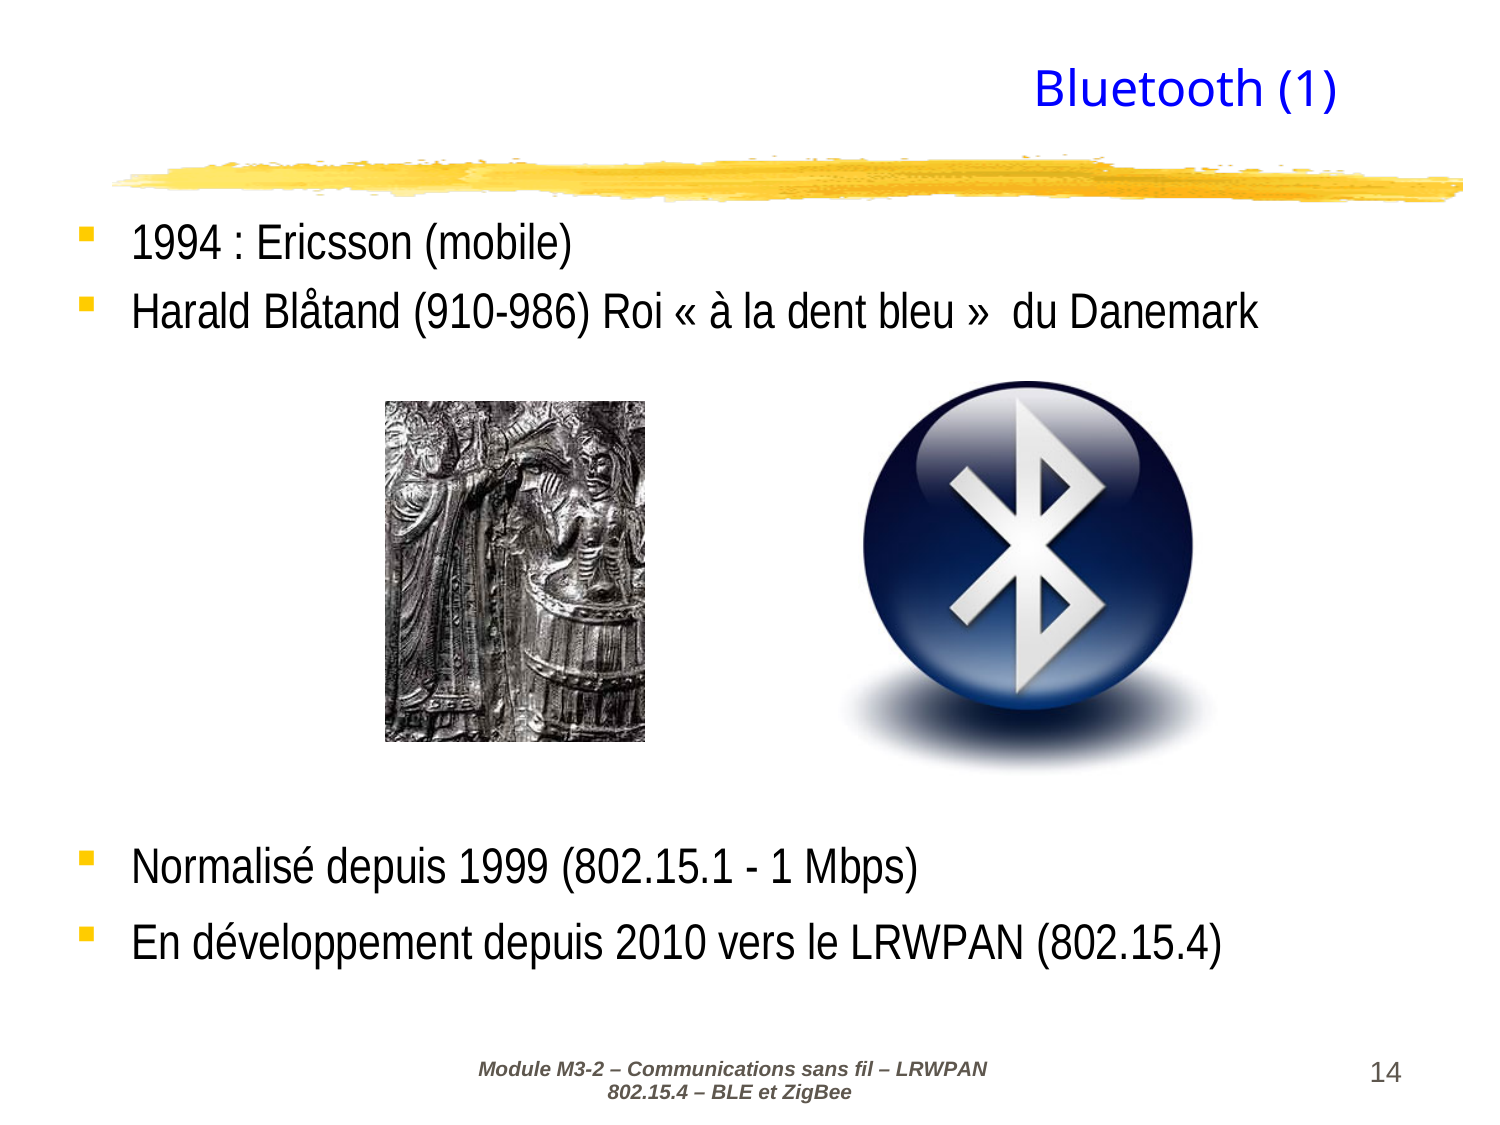

# Bluetooth (1)
1994 : Ericsson (mobile)
Harald Blåtand (910-986) Roi « à la dent bleu » du Danemark
Normalisé depuis 1999 (802.15.1 - 1 Mbps)
En développement depuis 2010 vers le LRWPAN (802.15.4)
14